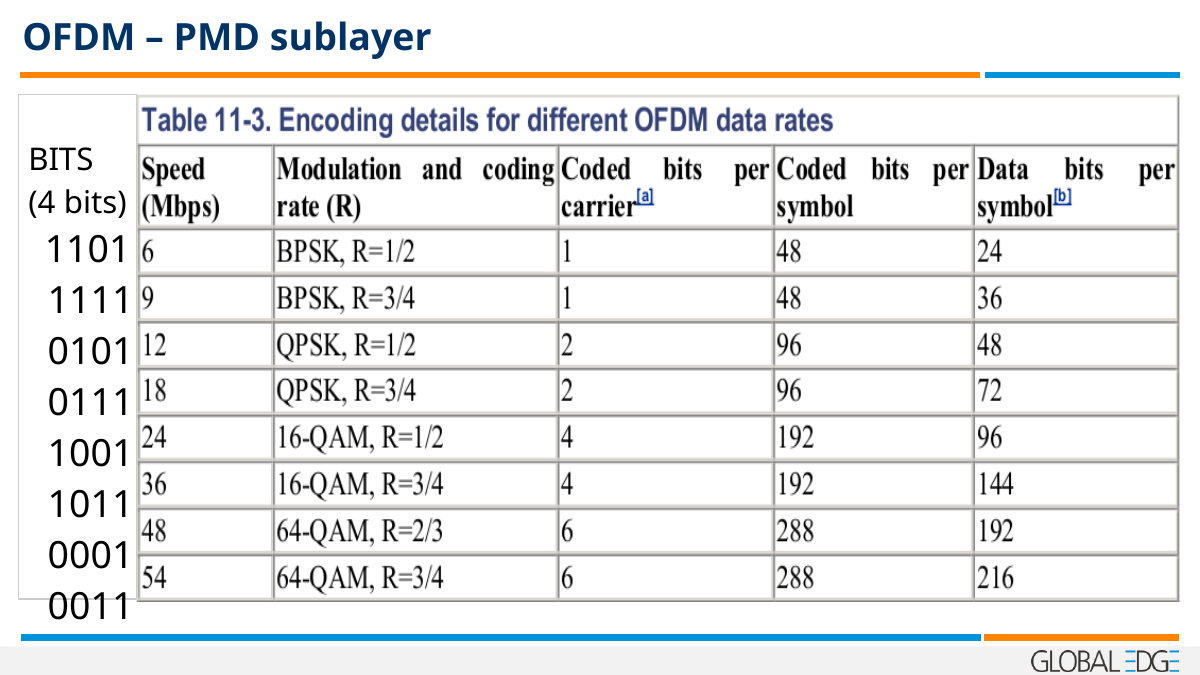

# OFDM – PMD sublayer
BITS
(4 bits)
 1101
 1111
 0101
 0111
 1001
 1011
 0001
 0011